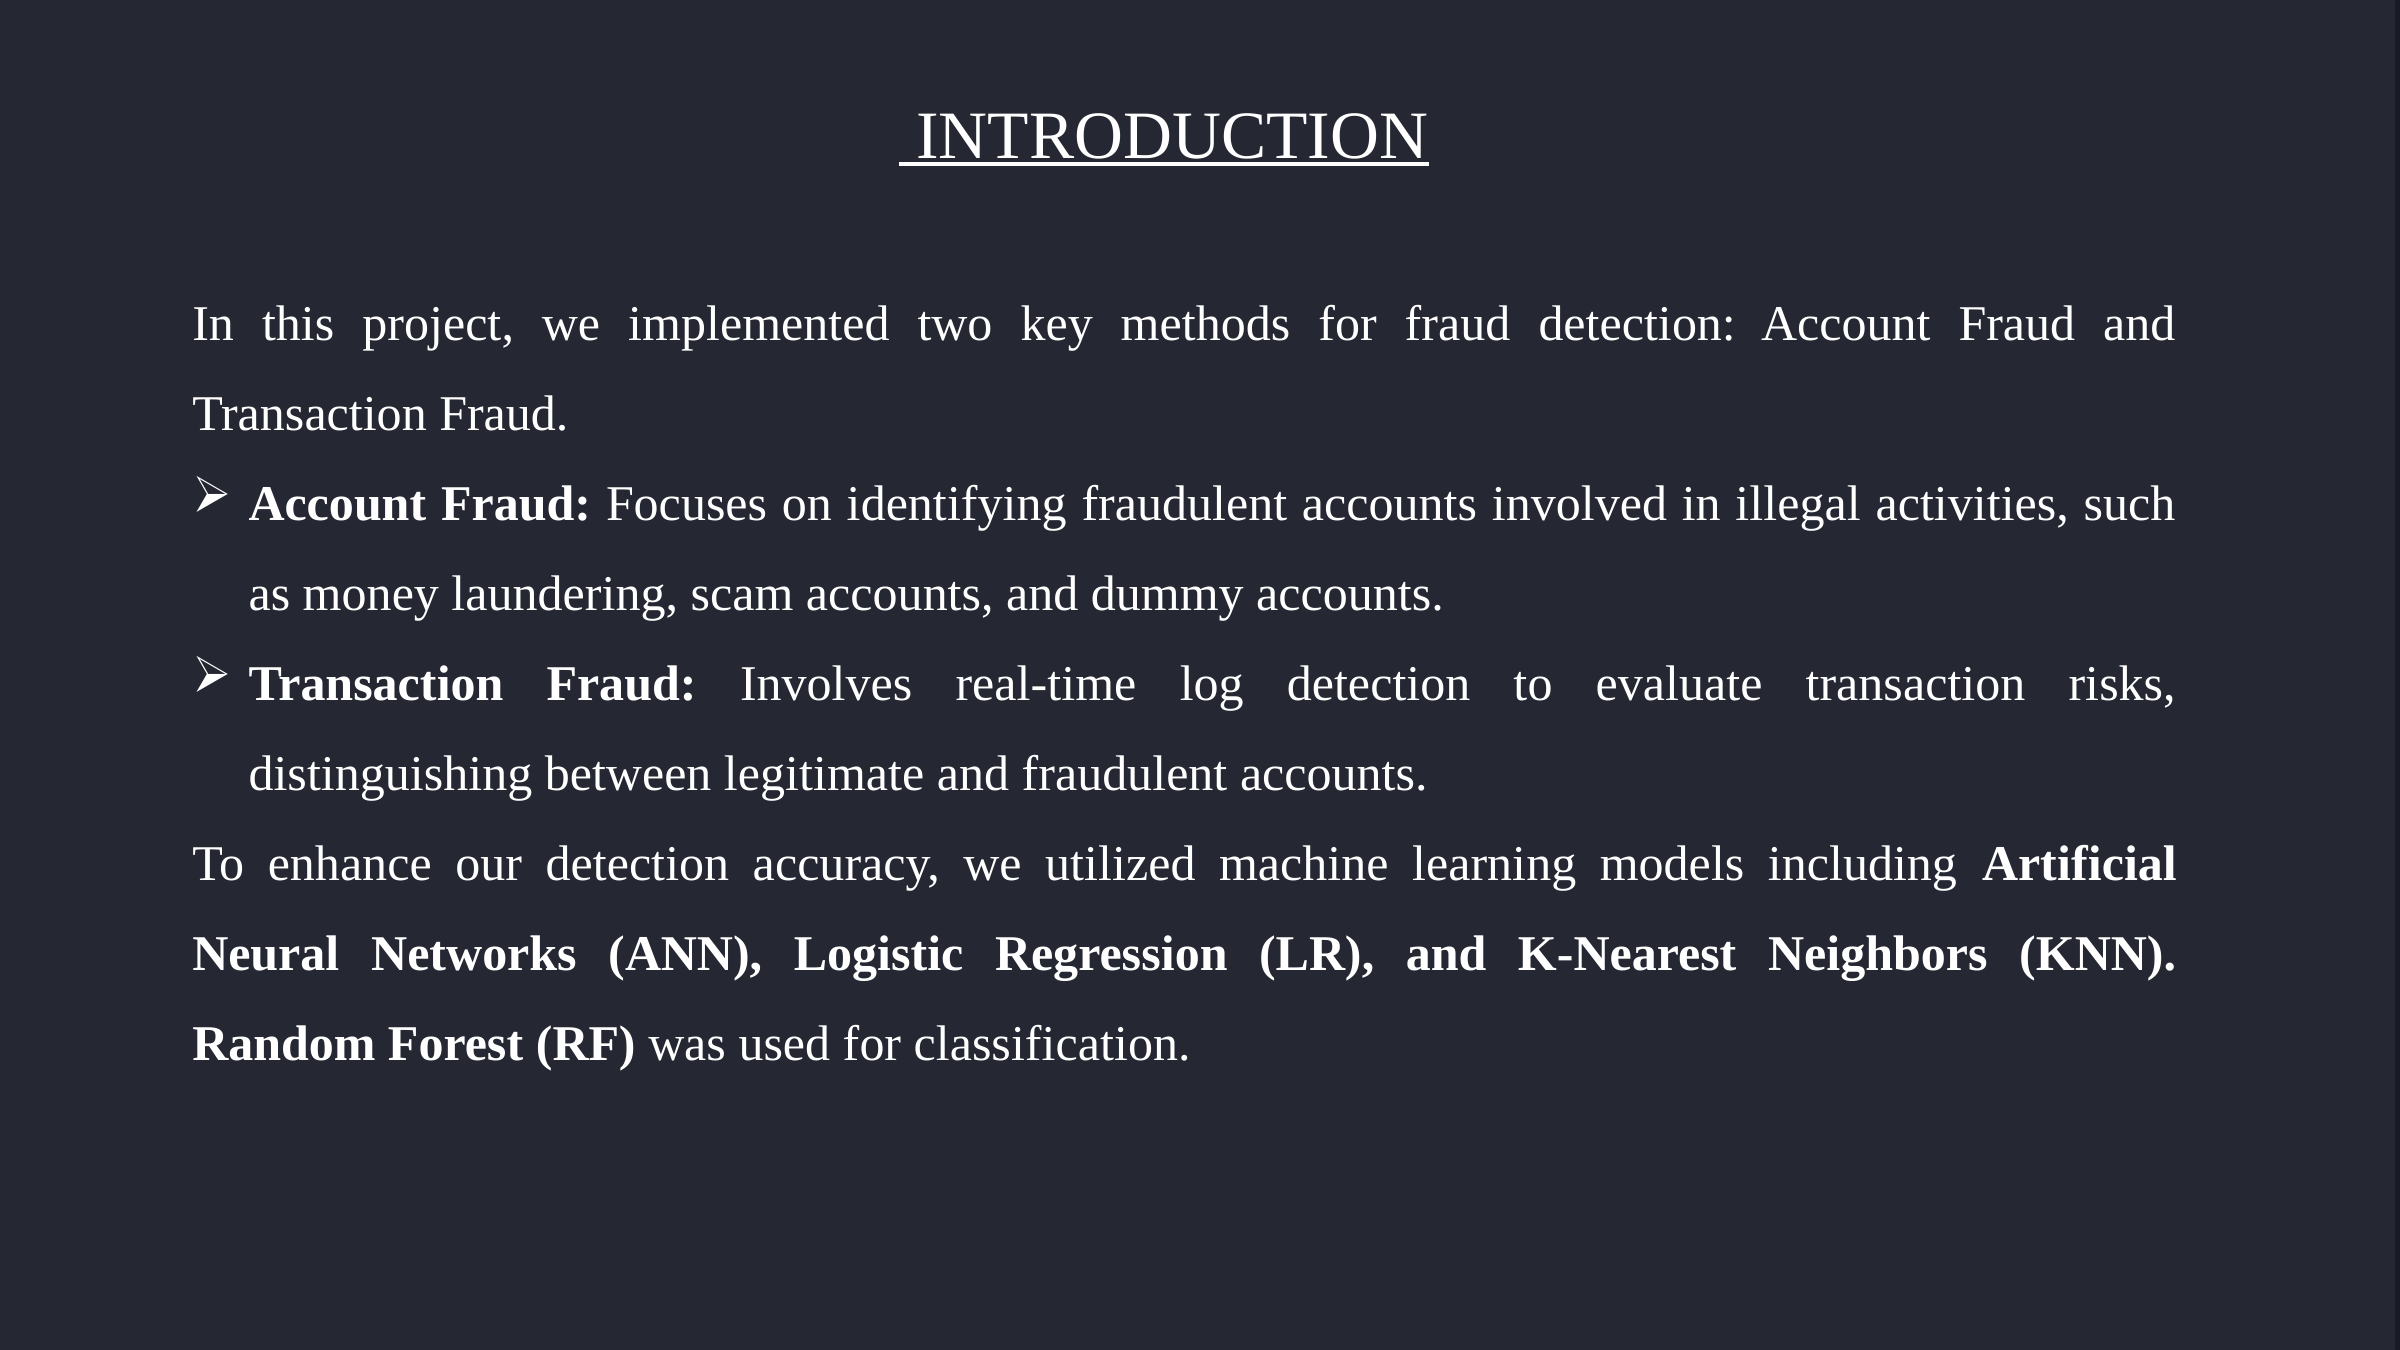

INTRODUCTION
In this project, we implemented two key methods for fraud detection: Account Fraud and Transaction Fraud.
Account Fraud: Focuses on identifying fraudulent accounts involved in illegal activities, such as money laundering, scam accounts, and dummy accounts.
Transaction Fraud: Involves real-time log detection to evaluate transaction risks, distinguishing between legitimate and fraudulent accounts.
To enhance our detection accuracy, we utilized machine learning models including Artificial Neural Networks (ANN), Logistic Regression (LR), and K-Nearest Neighbors (KNN). Random Forest (RF) was used for classification.